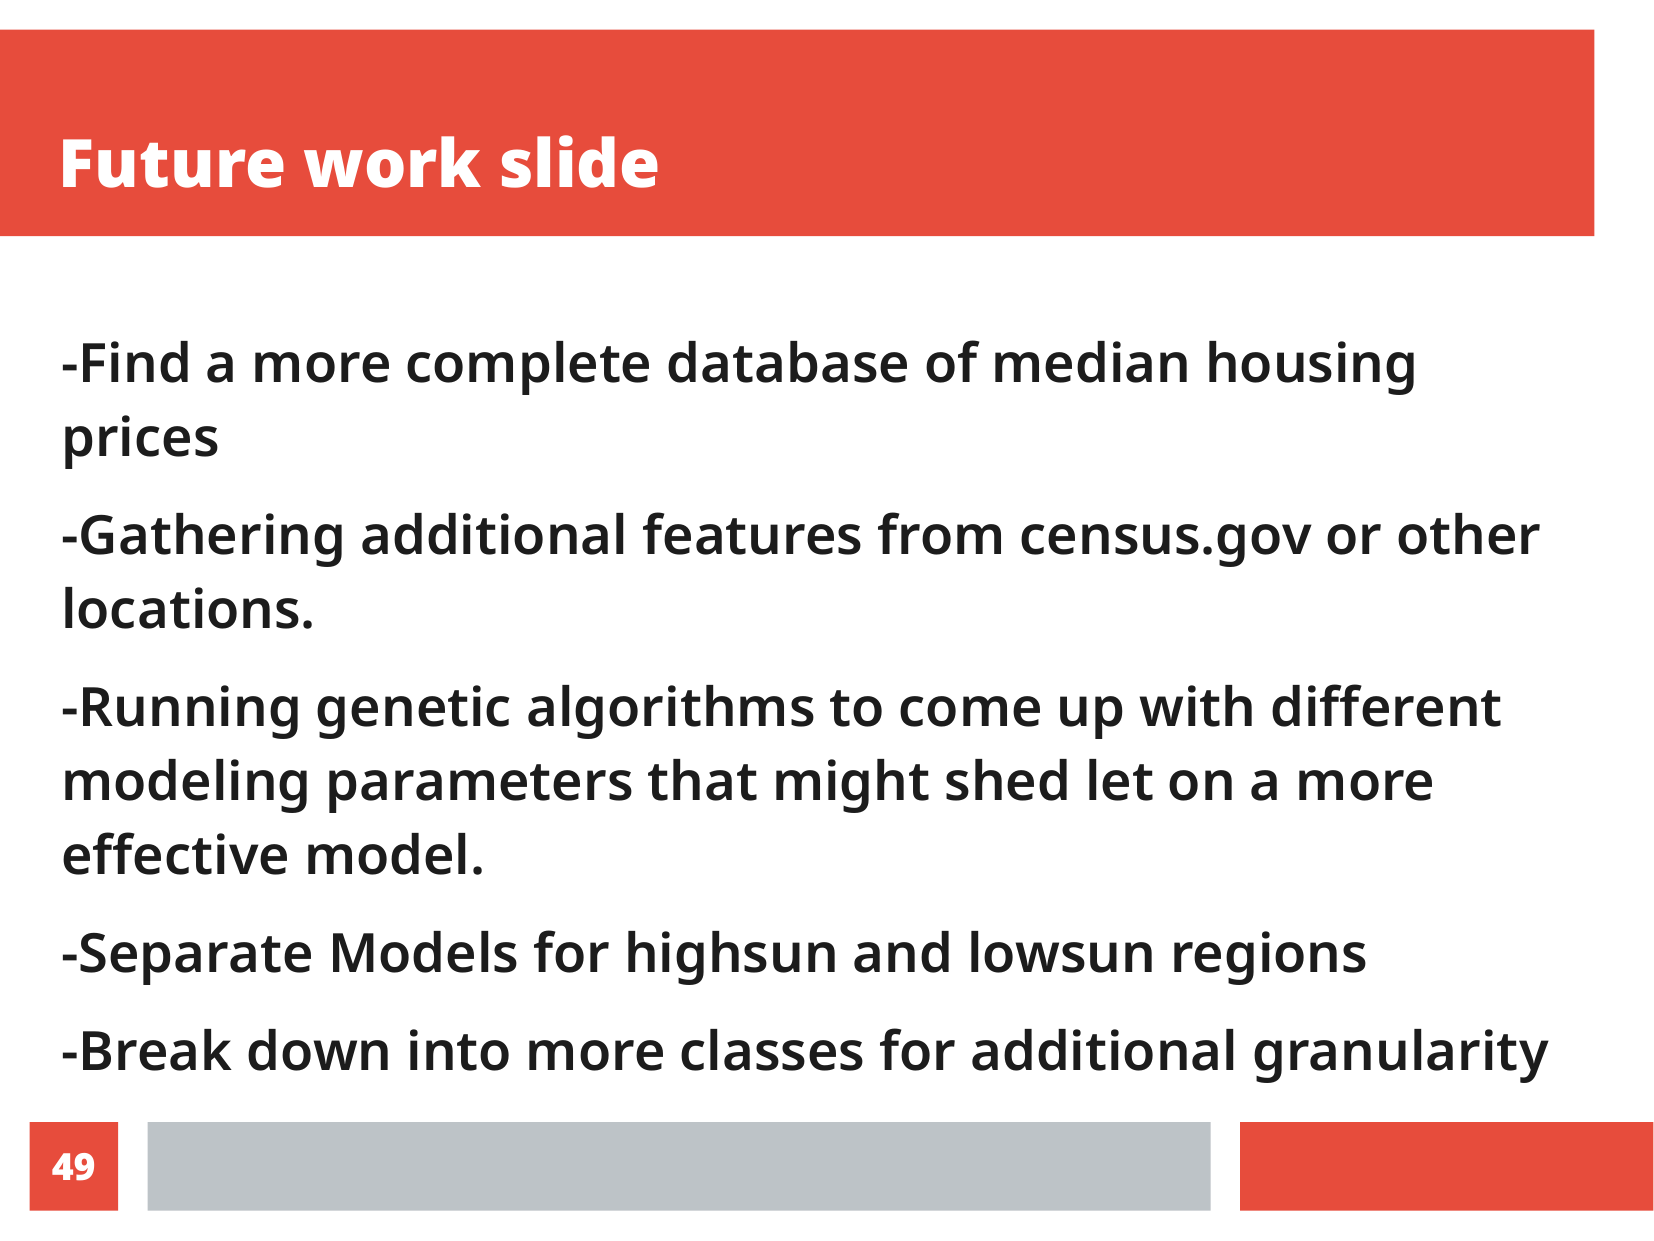

# Future work slide
-Find a more complete database of median housing prices
-Gathering additional features from census.gov or other locations.
-Running genetic algorithms to come up with different modeling parameters that might shed let on a more effective model.
-Separate Models for highsun and lowsun regions
-Break down into more classes for additional granularity
49